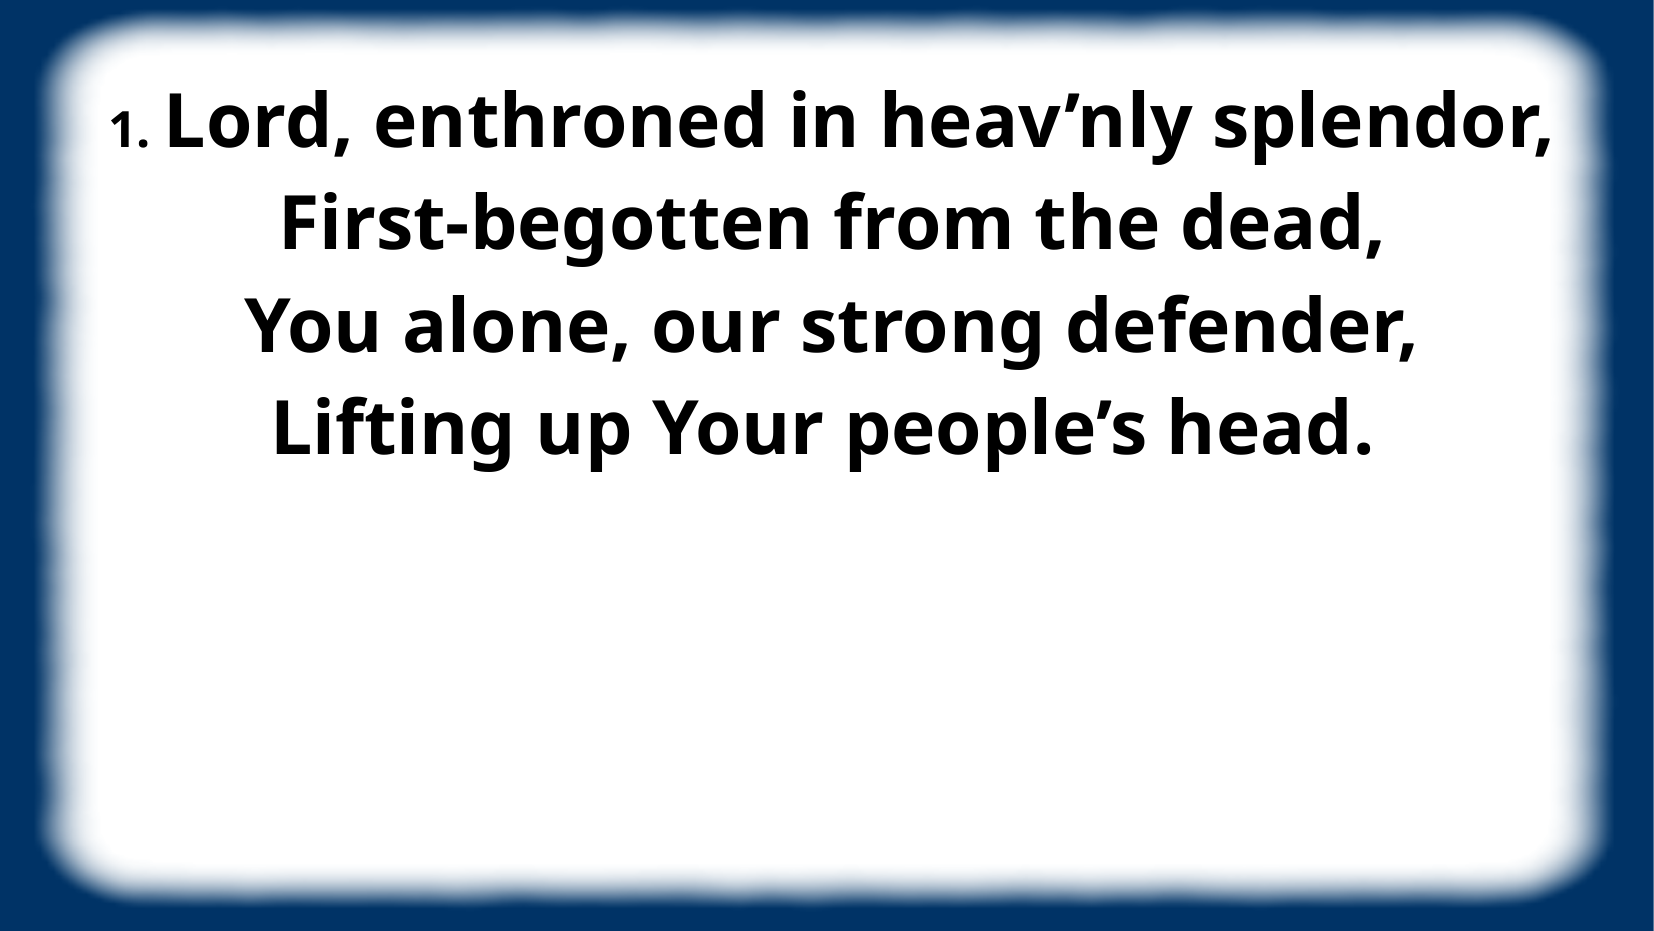

1. Lord, enthroned in heav’nly splendor,
First-begotten from the dead,
You alone, our strong defender,
Lifting up Your people’s head.